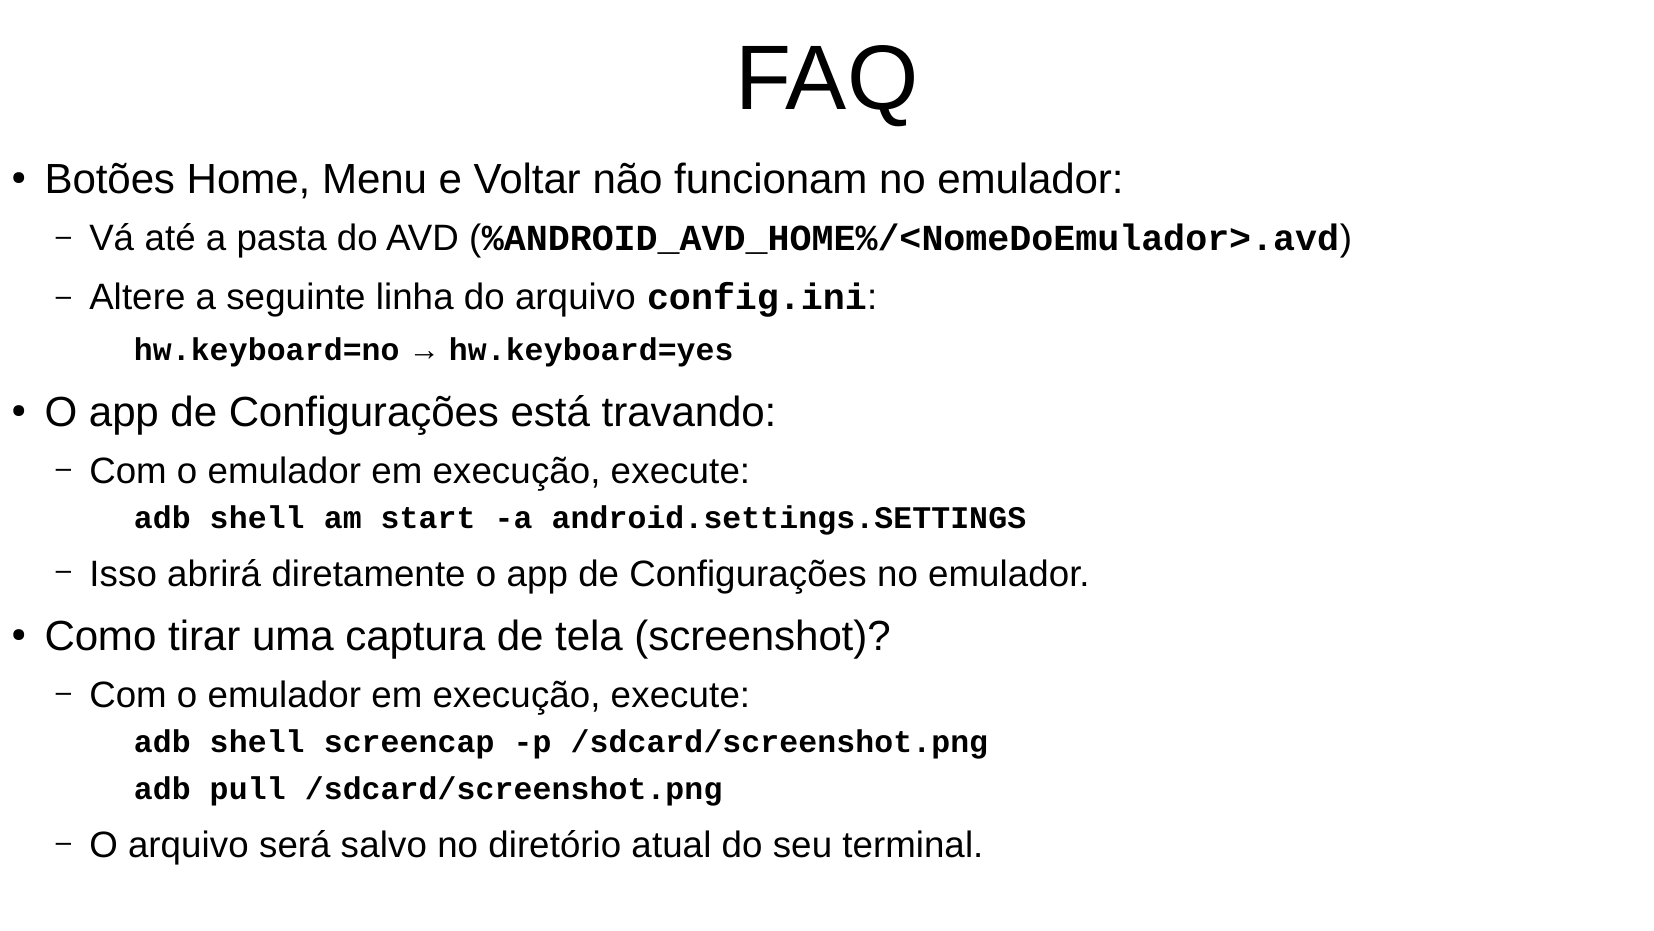

# FAQ
Botões Home, Menu e Voltar não funcionam no emulador:
Vá até a pasta do AVD (%ANDROID_AVD_HOME%/<NomeDoEmulador>.avd)
Altere a seguinte linha do arquivo config.ini:
hw.keyboard=no → hw.keyboard=yes
O app de Configurações está travando:
Com o emulador em execução, execute:
adb shell am start -a android.settings.SETTINGS
Isso abrirá diretamente o app de Configurações no emulador.
Como tirar uma captura de tela (screenshot)?
Com o emulador em execução, execute:
adb shell screencap -p /sdcard/screenshot.png
adb pull /sdcard/screenshot.png
O arquivo será salvo no diretório atual do seu terminal.